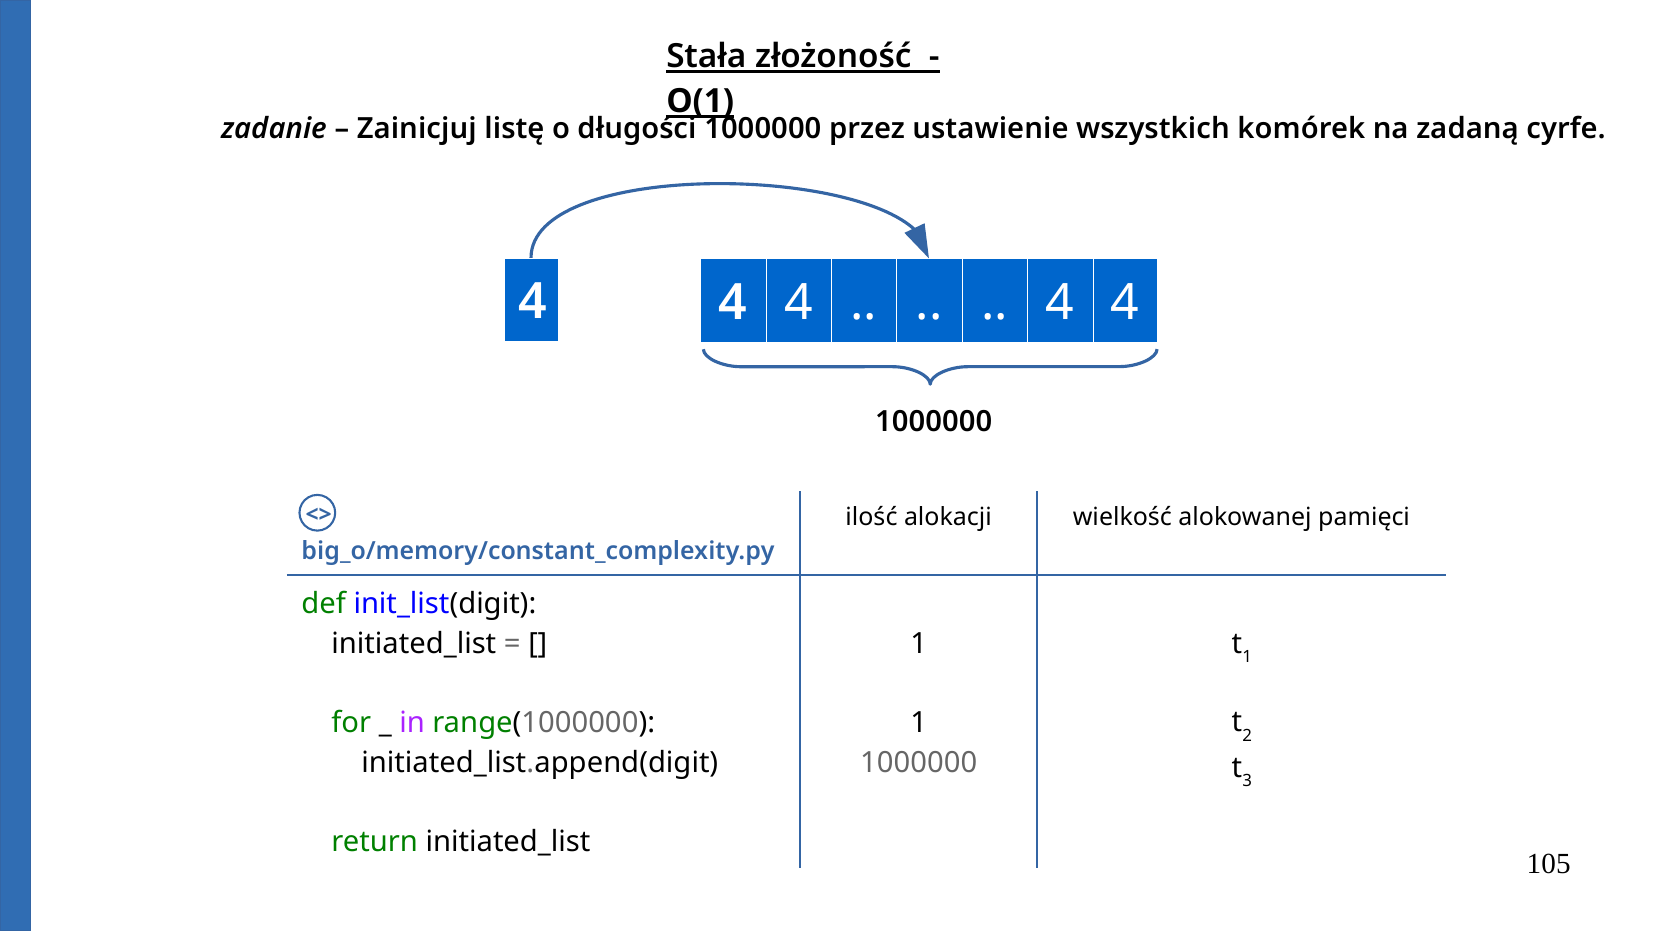

Stała złożoność - O(1)
zadanie – Zainicjuj listę o długości 1000000 przez ustawienie wszystkich komórek na zadaną cyrfe.
| 4 |
| --- |
| 4 | 4 | .. | .. | .. | 4 | 4 |
| --- | --- | --- | --- | --- | --- | --- |
1000000
<>
| big\_o/memory/constant\_complexity.py | ilość alokacji | wielkość alokowanej pamięci |
| --- | --- | --- |
| def init\_list(digit): initiated\_list = [] for \_ in range(1000000): initiated\_list.append(digit) return initiated\_list | 1 1 1000000 | t1 t2 t3 |
105